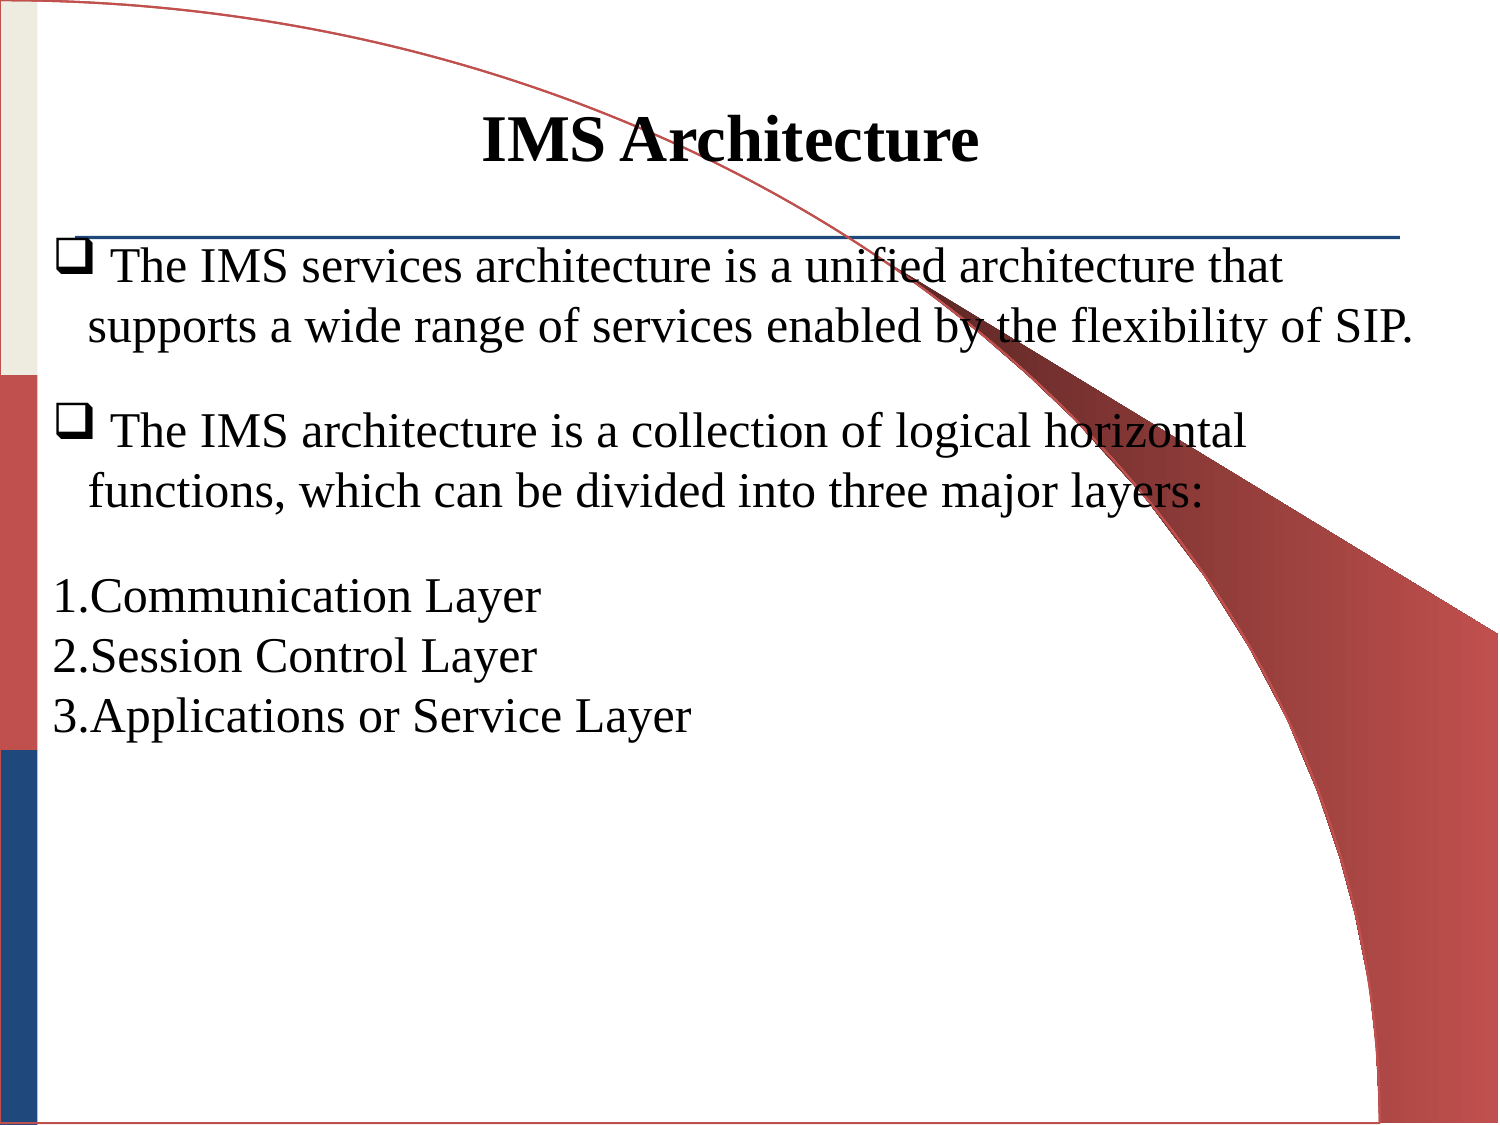

IMS Architecture
 The IMS services architecture is a unified architecture that supports a wide range of services enabled by the flexibility of SIP.
 The IMS architecture is a collection of logical horizontal functions, which can be divided into three major layers:
Communication Layer
Session Control Layer
Applications or Service Layer